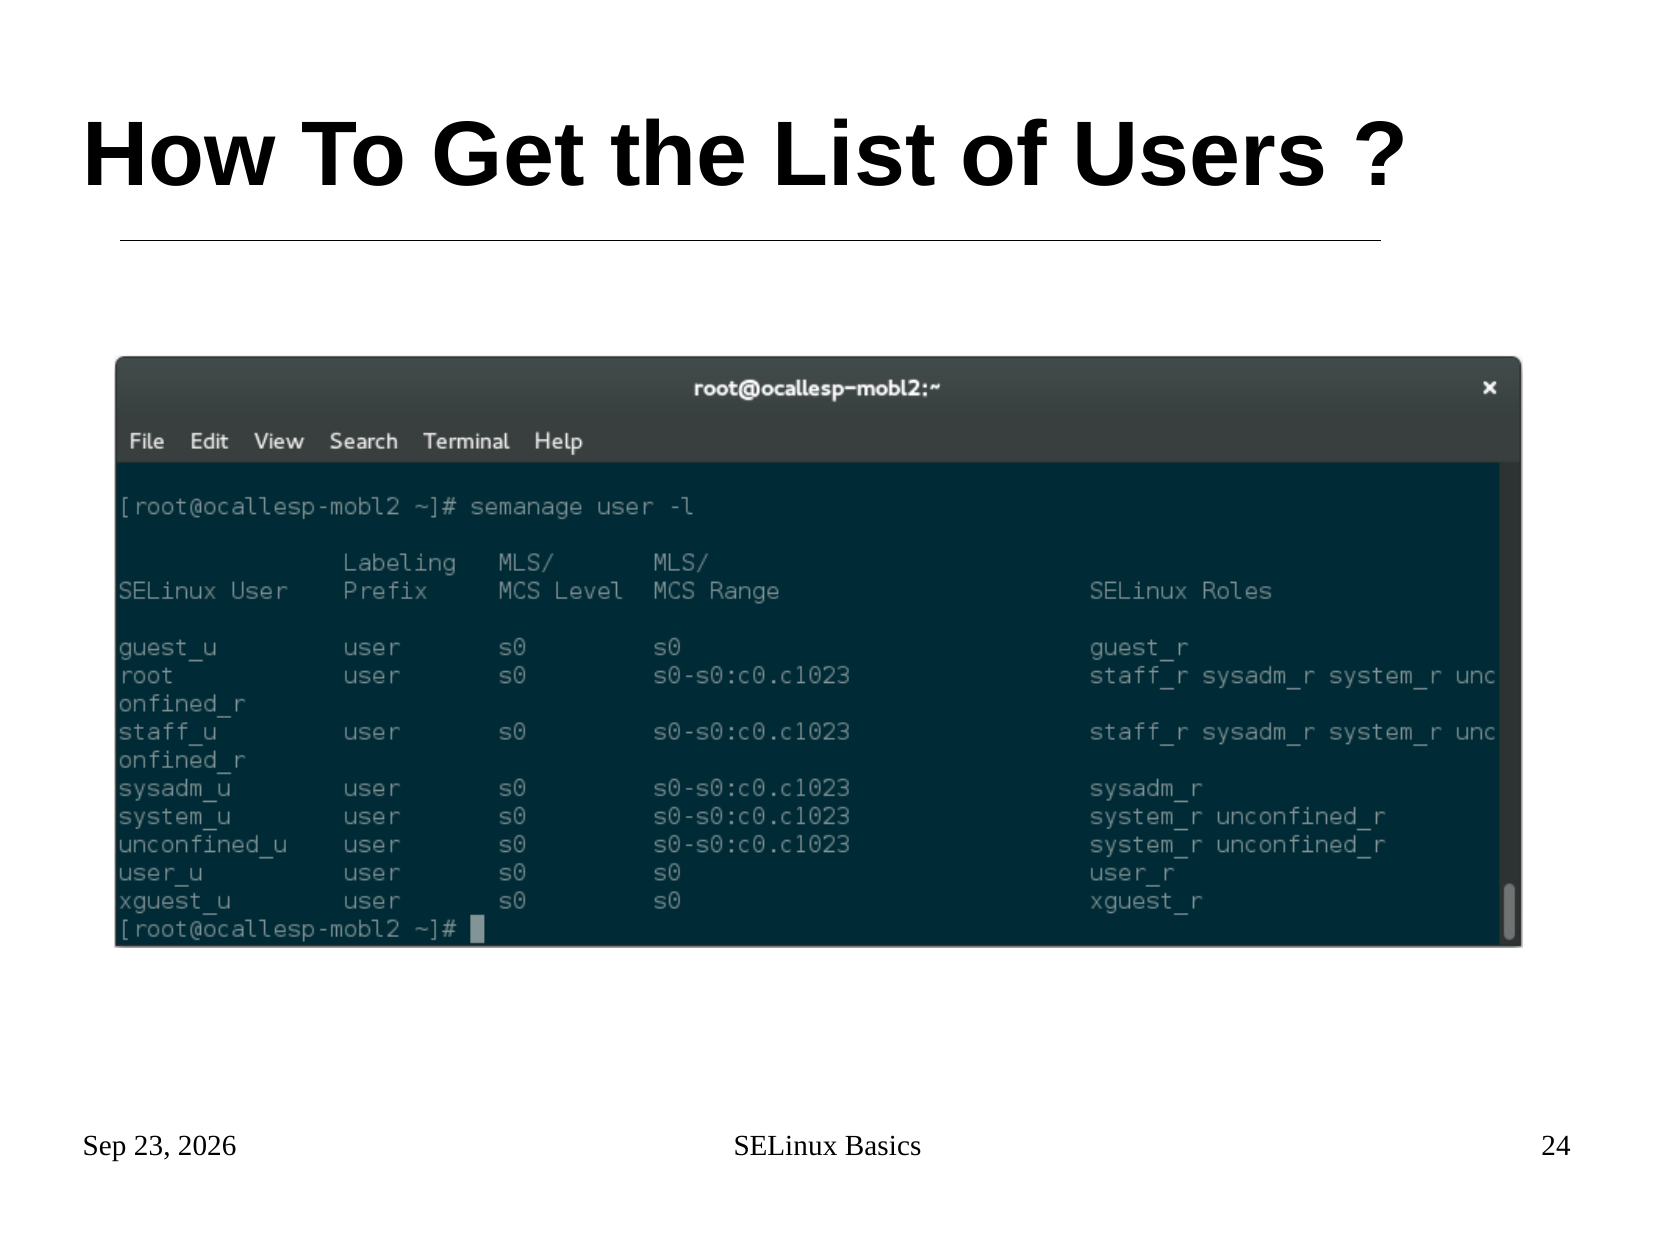

# How To Get the List of Users ?
SELinux Basics
24